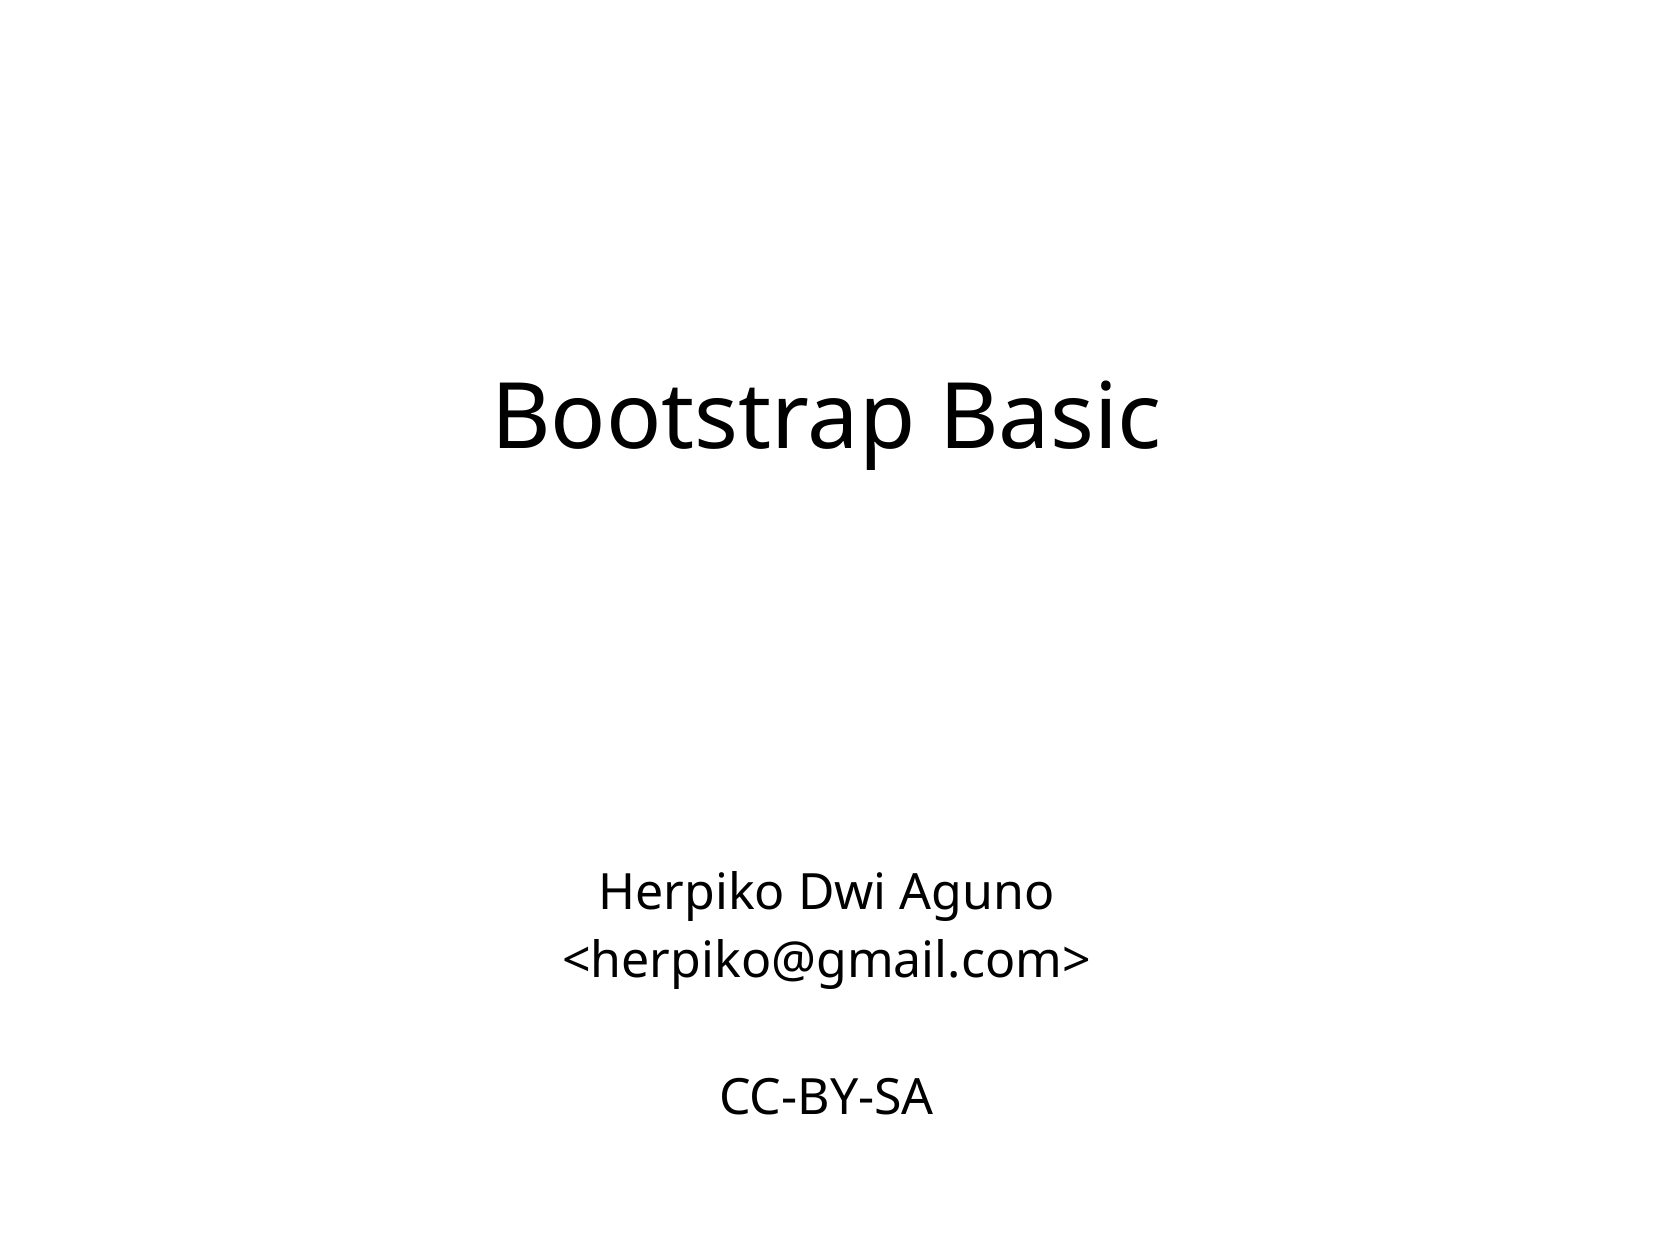

# Bootstrap Basic
Herpiko Dwi Aguno
<herpiko@gmail.com>
CC-BY-SA